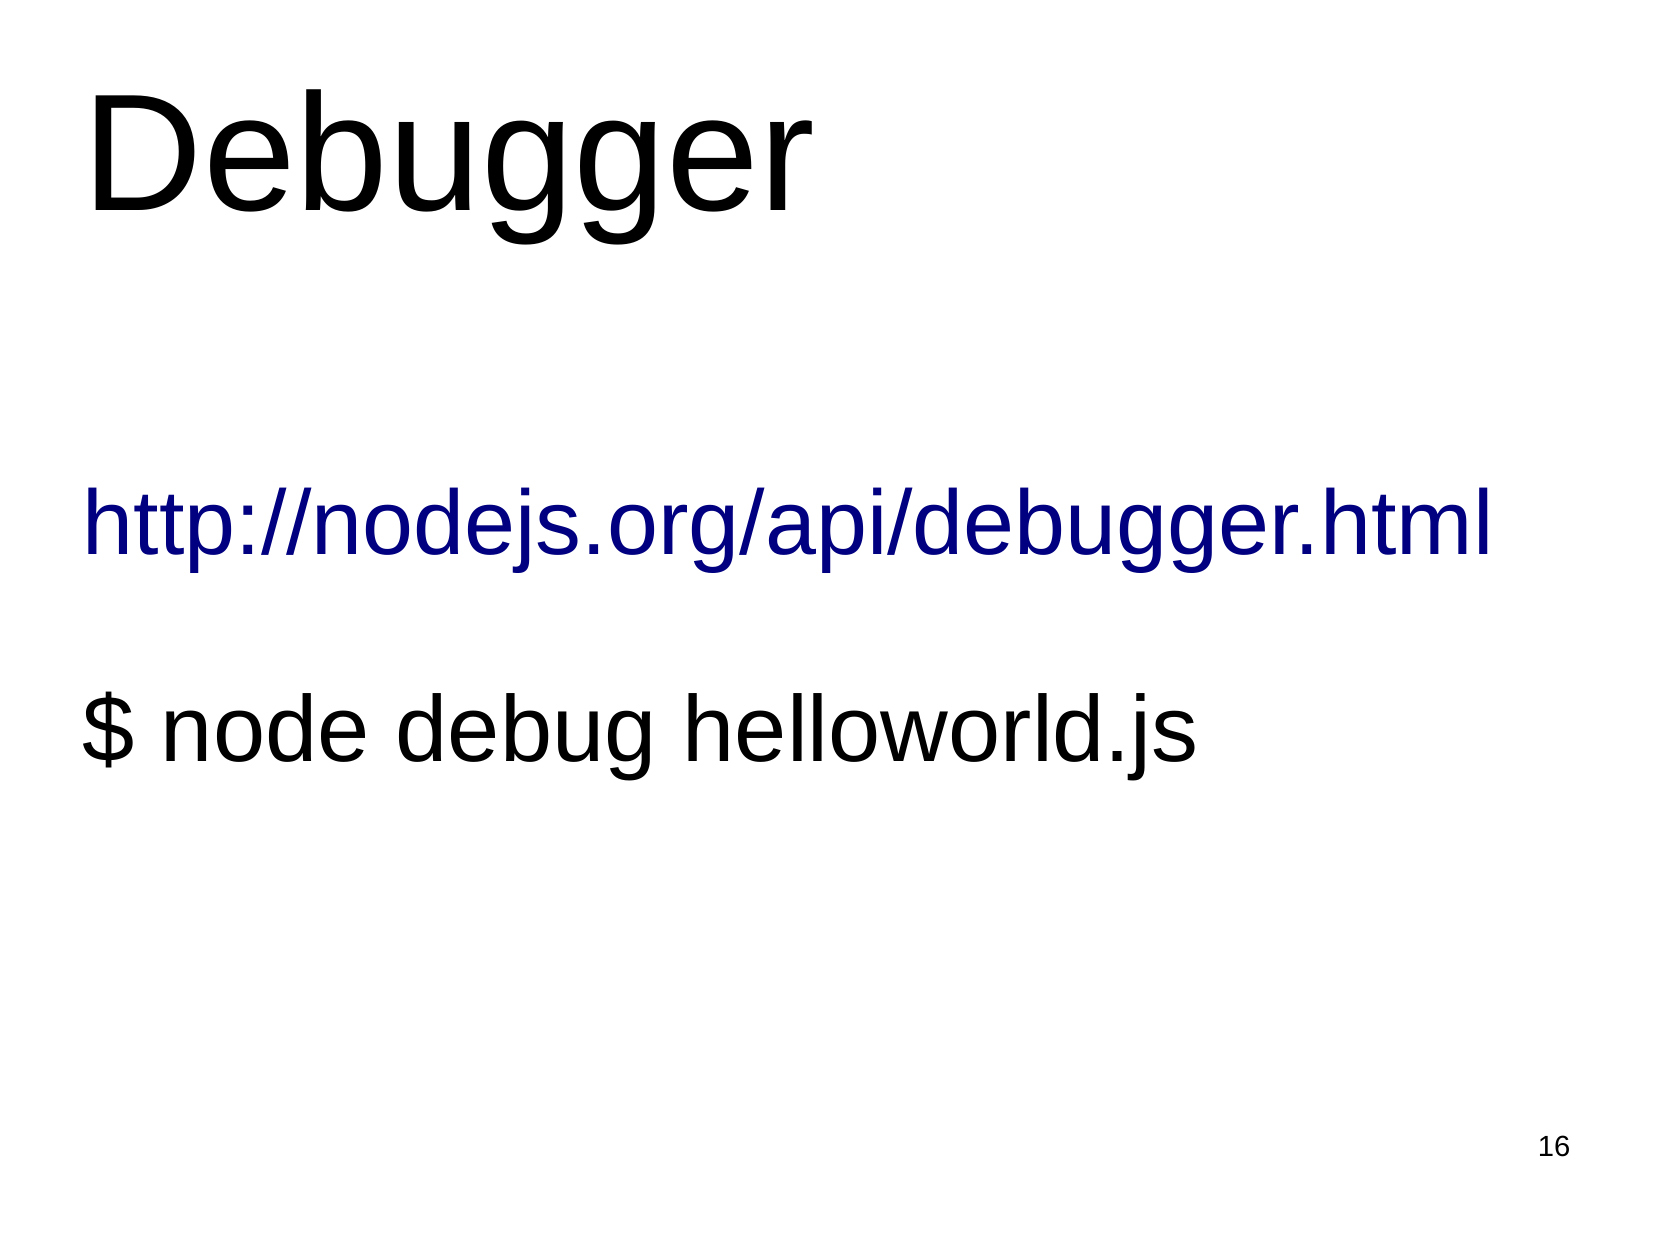

# Debugger
http://nodejs.org/api/debugger.html
$ node debug helloworld.js
16